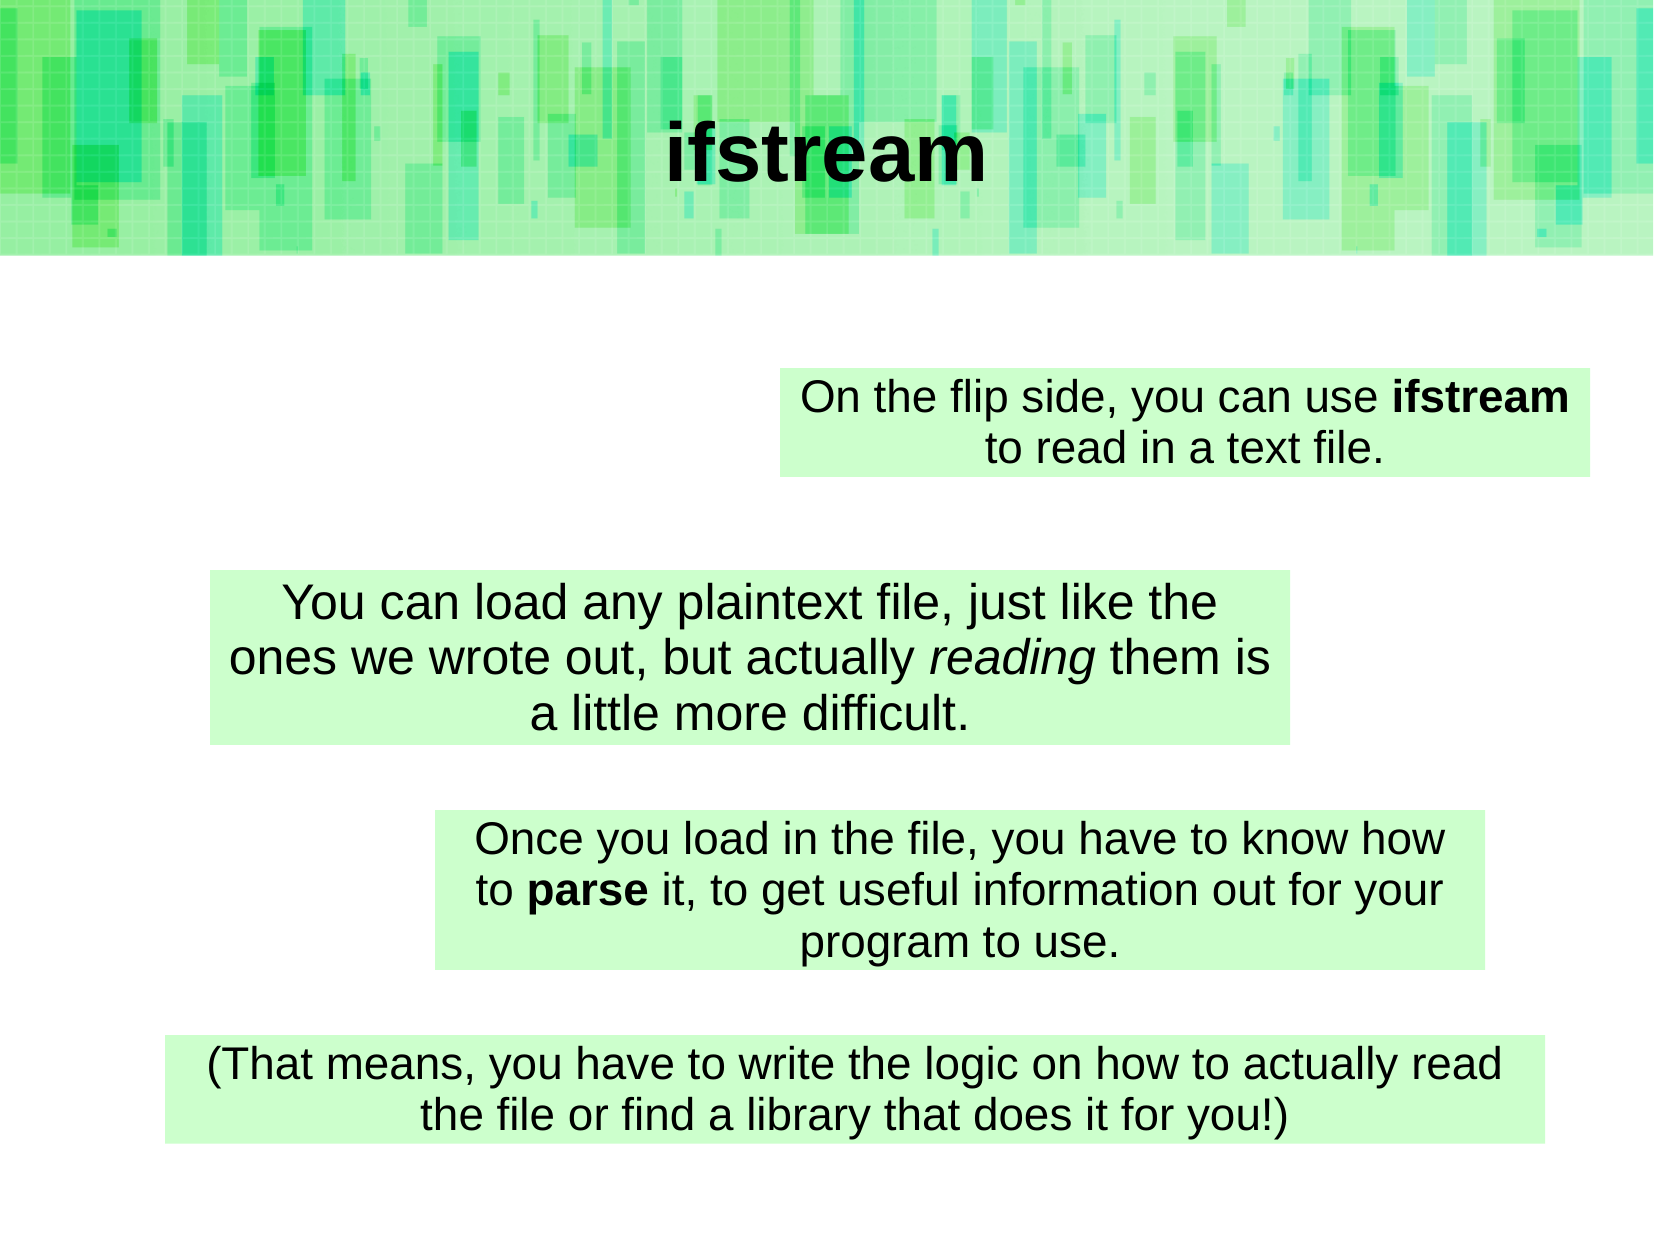

# ifstream
On the flip side, you can use ifstream to read in a text file.
You can load any plaintext file, just like the ones we wrote out, but actually reading them is a little more difficult.
Once you load in the file, you have to know how to parse it, to get useful information out for your program to use.
(That means, you have to write the logic on how to actually read the file or find a library that does it for you!)